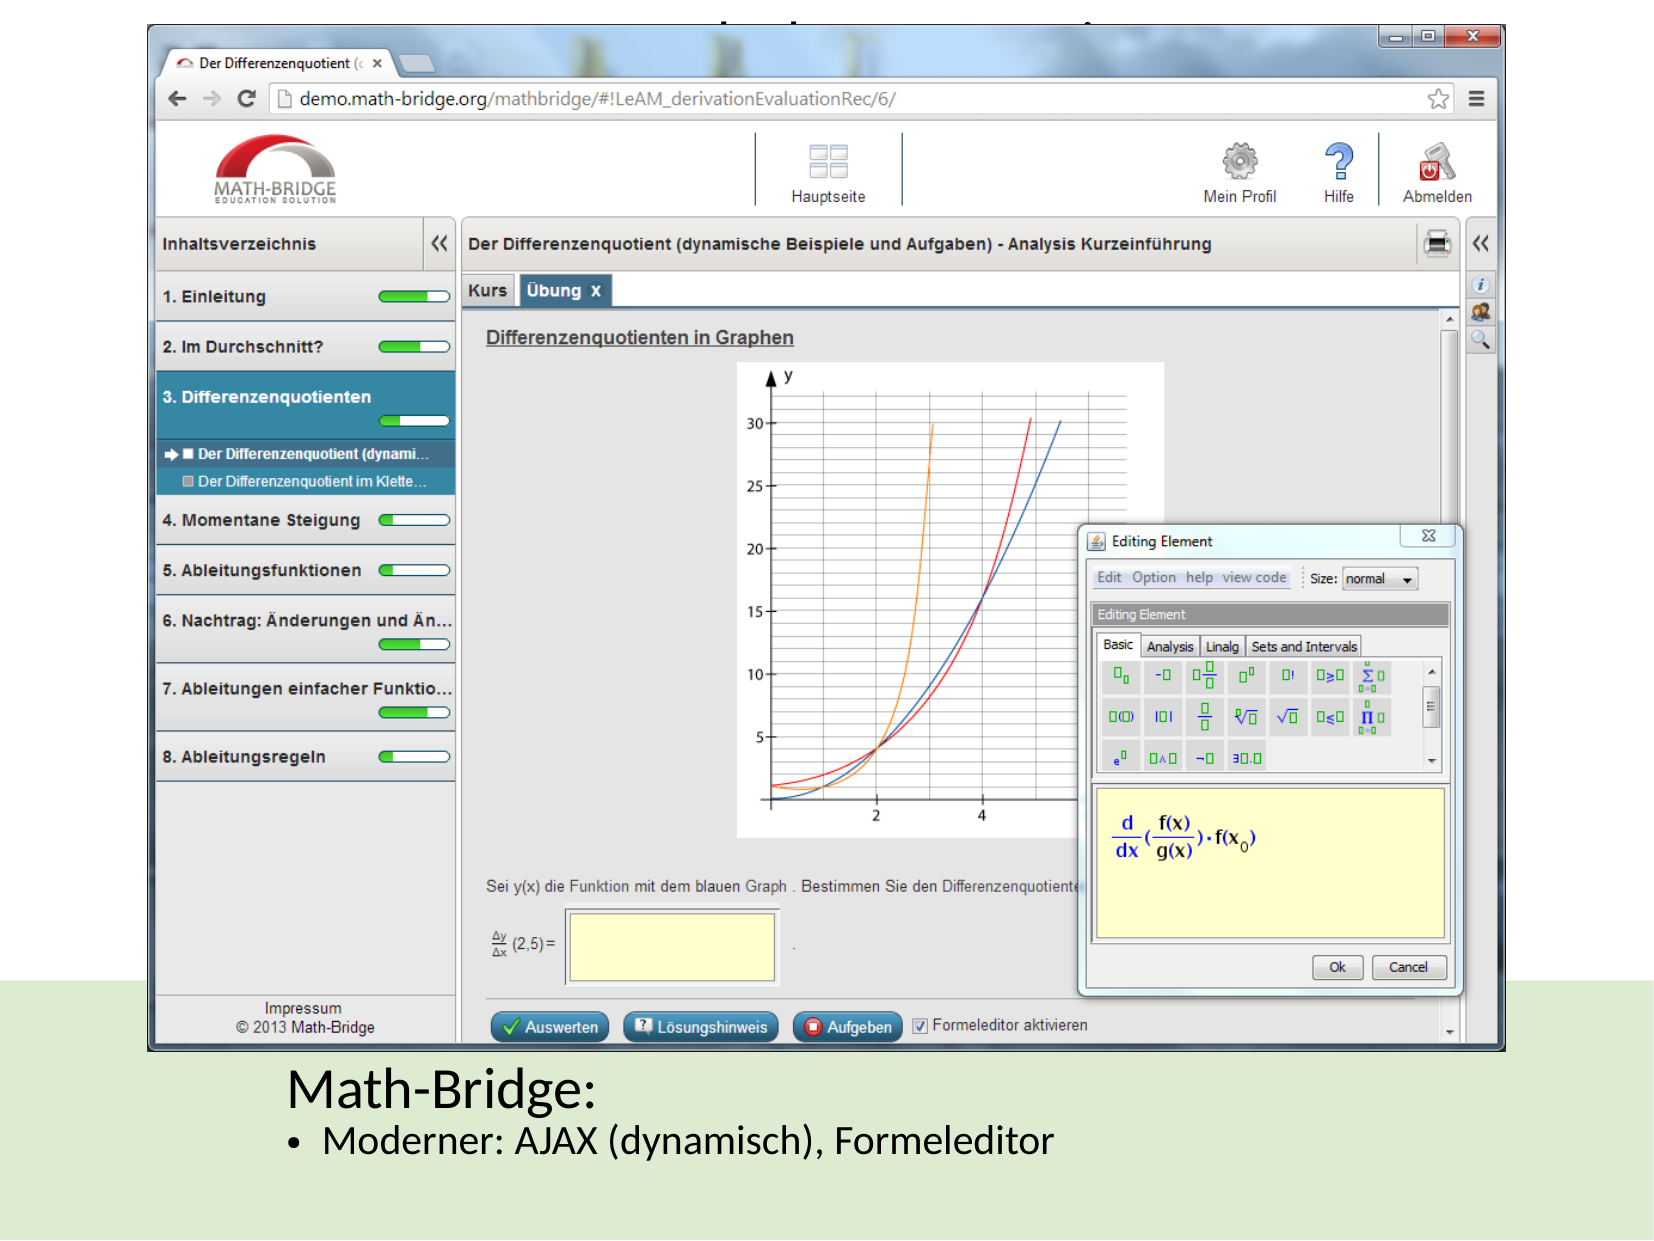

Computeralgebra + eLearning
Beispiele für Mathematik-nahe LMS
Math-Bridge:
Moderner: AJAX (dynamisch), Formeleditor